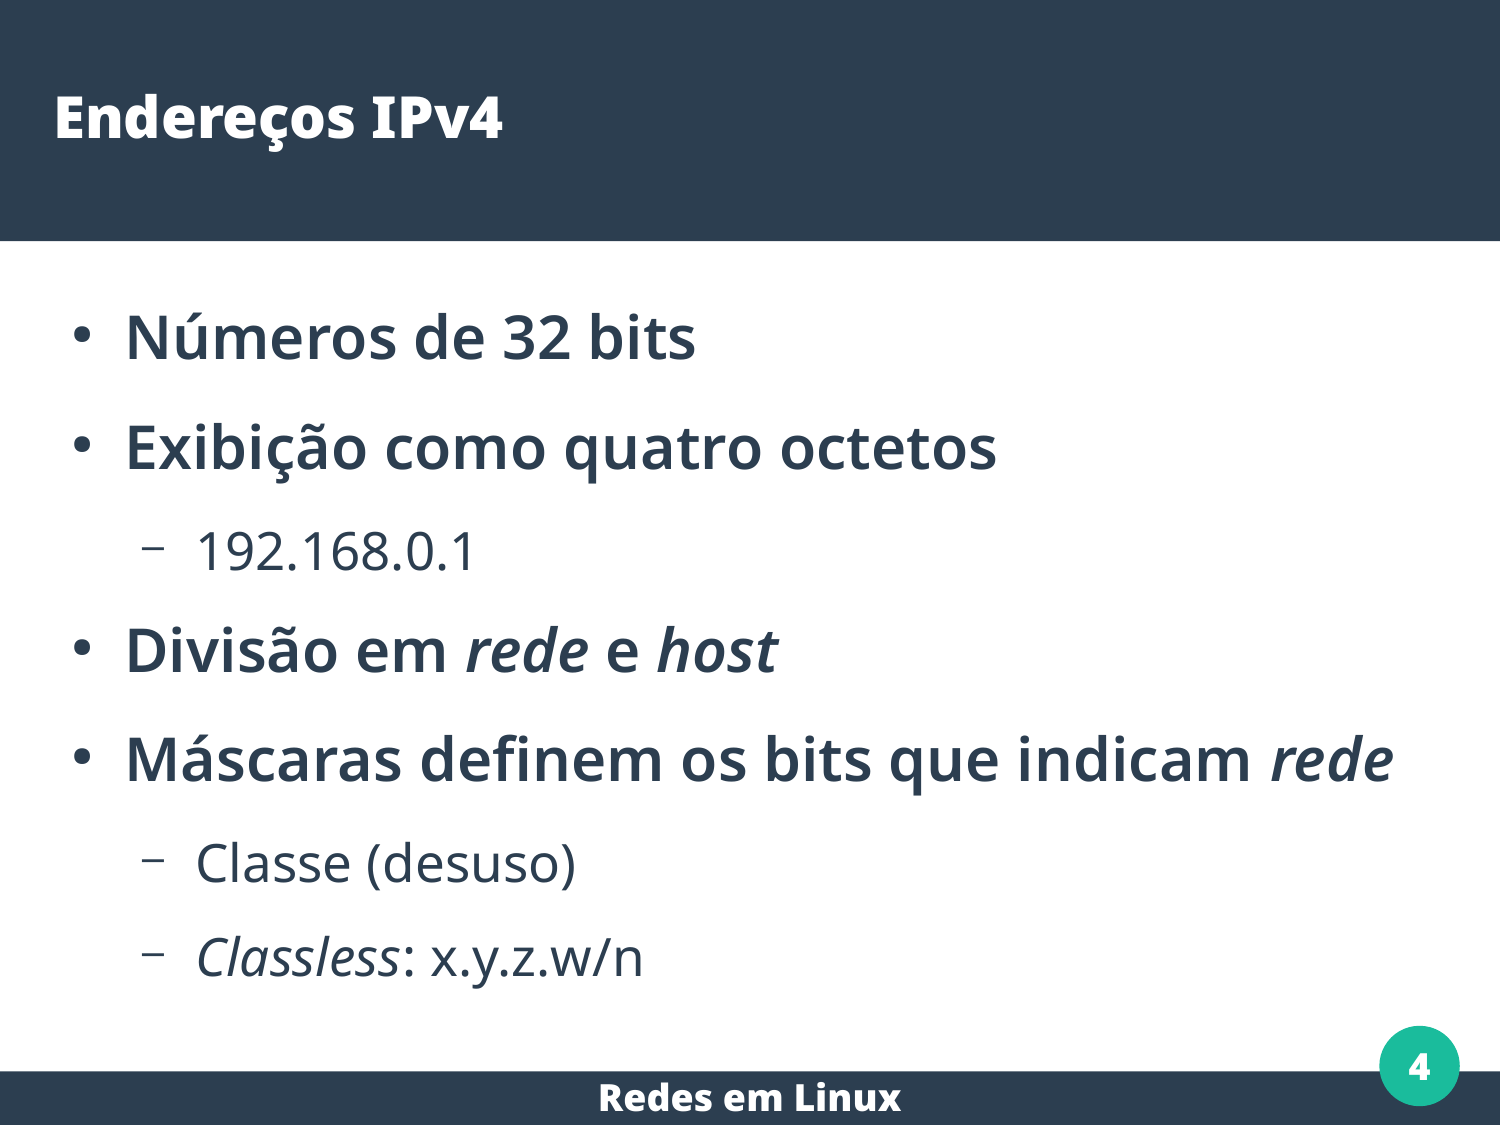

# Endereços IPv4
Números de 32 bits
Exibição como quatro octetos
192.168.0.1
Divisão em rede e host
Máscaras definem os bits que indicam rede
Classe (desuso)
Classless: x.y.z.w/n
4
Redes em Linux